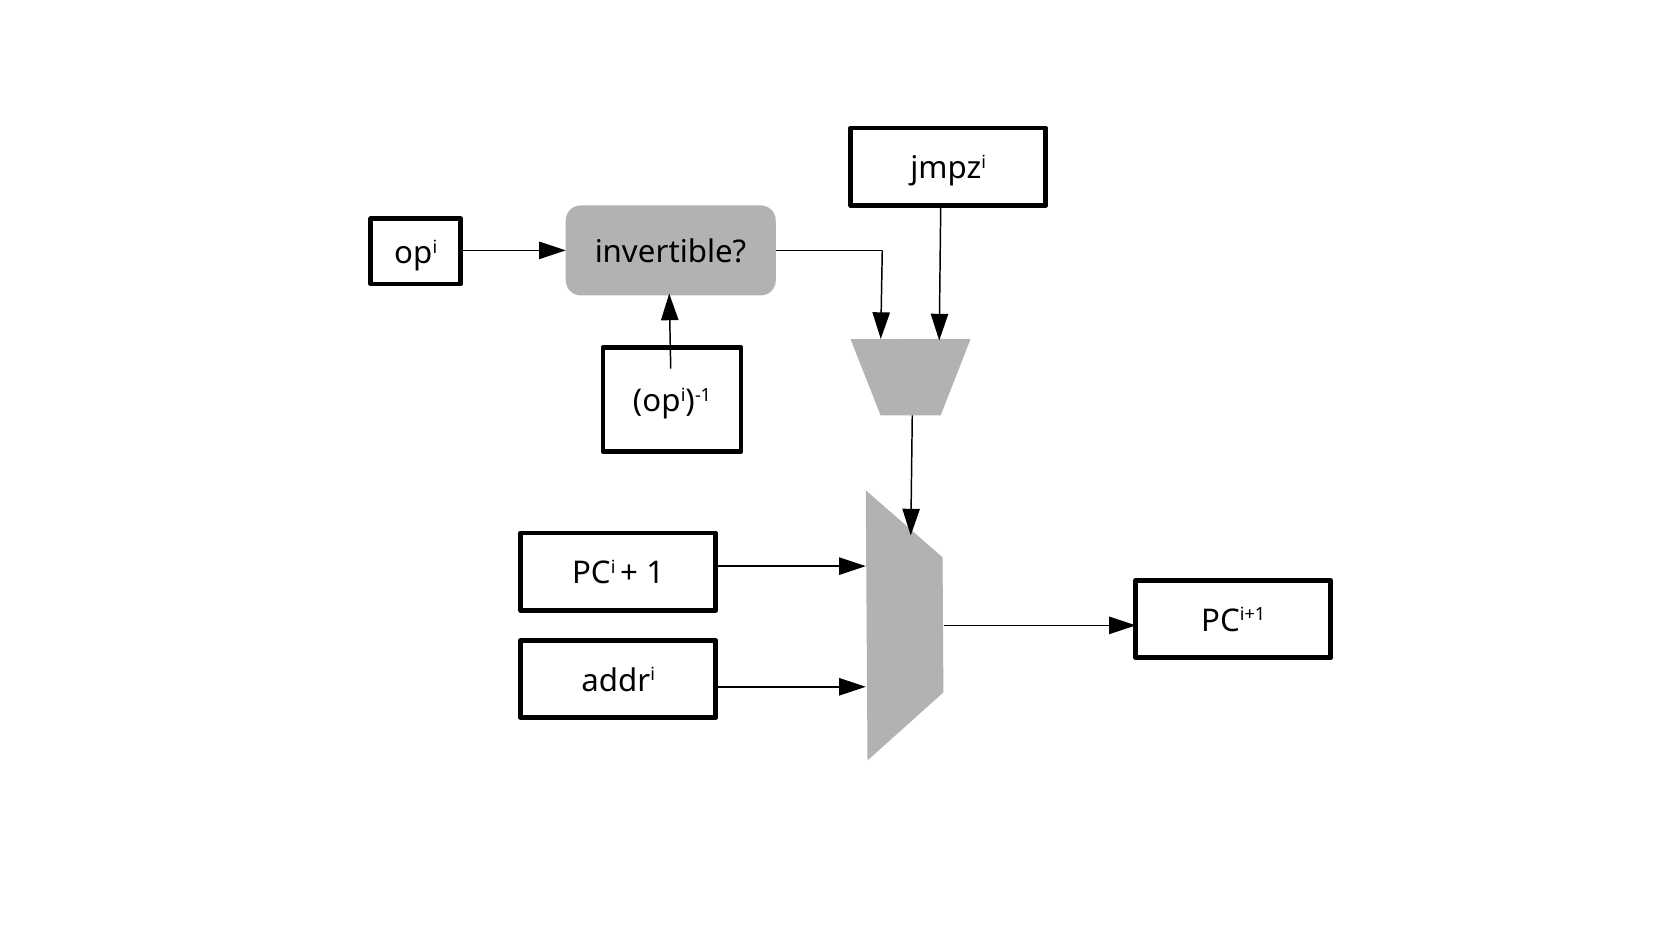

jmpzi
invertible?
opi
(opi)-1
PCi + 1
PCi+1
addri